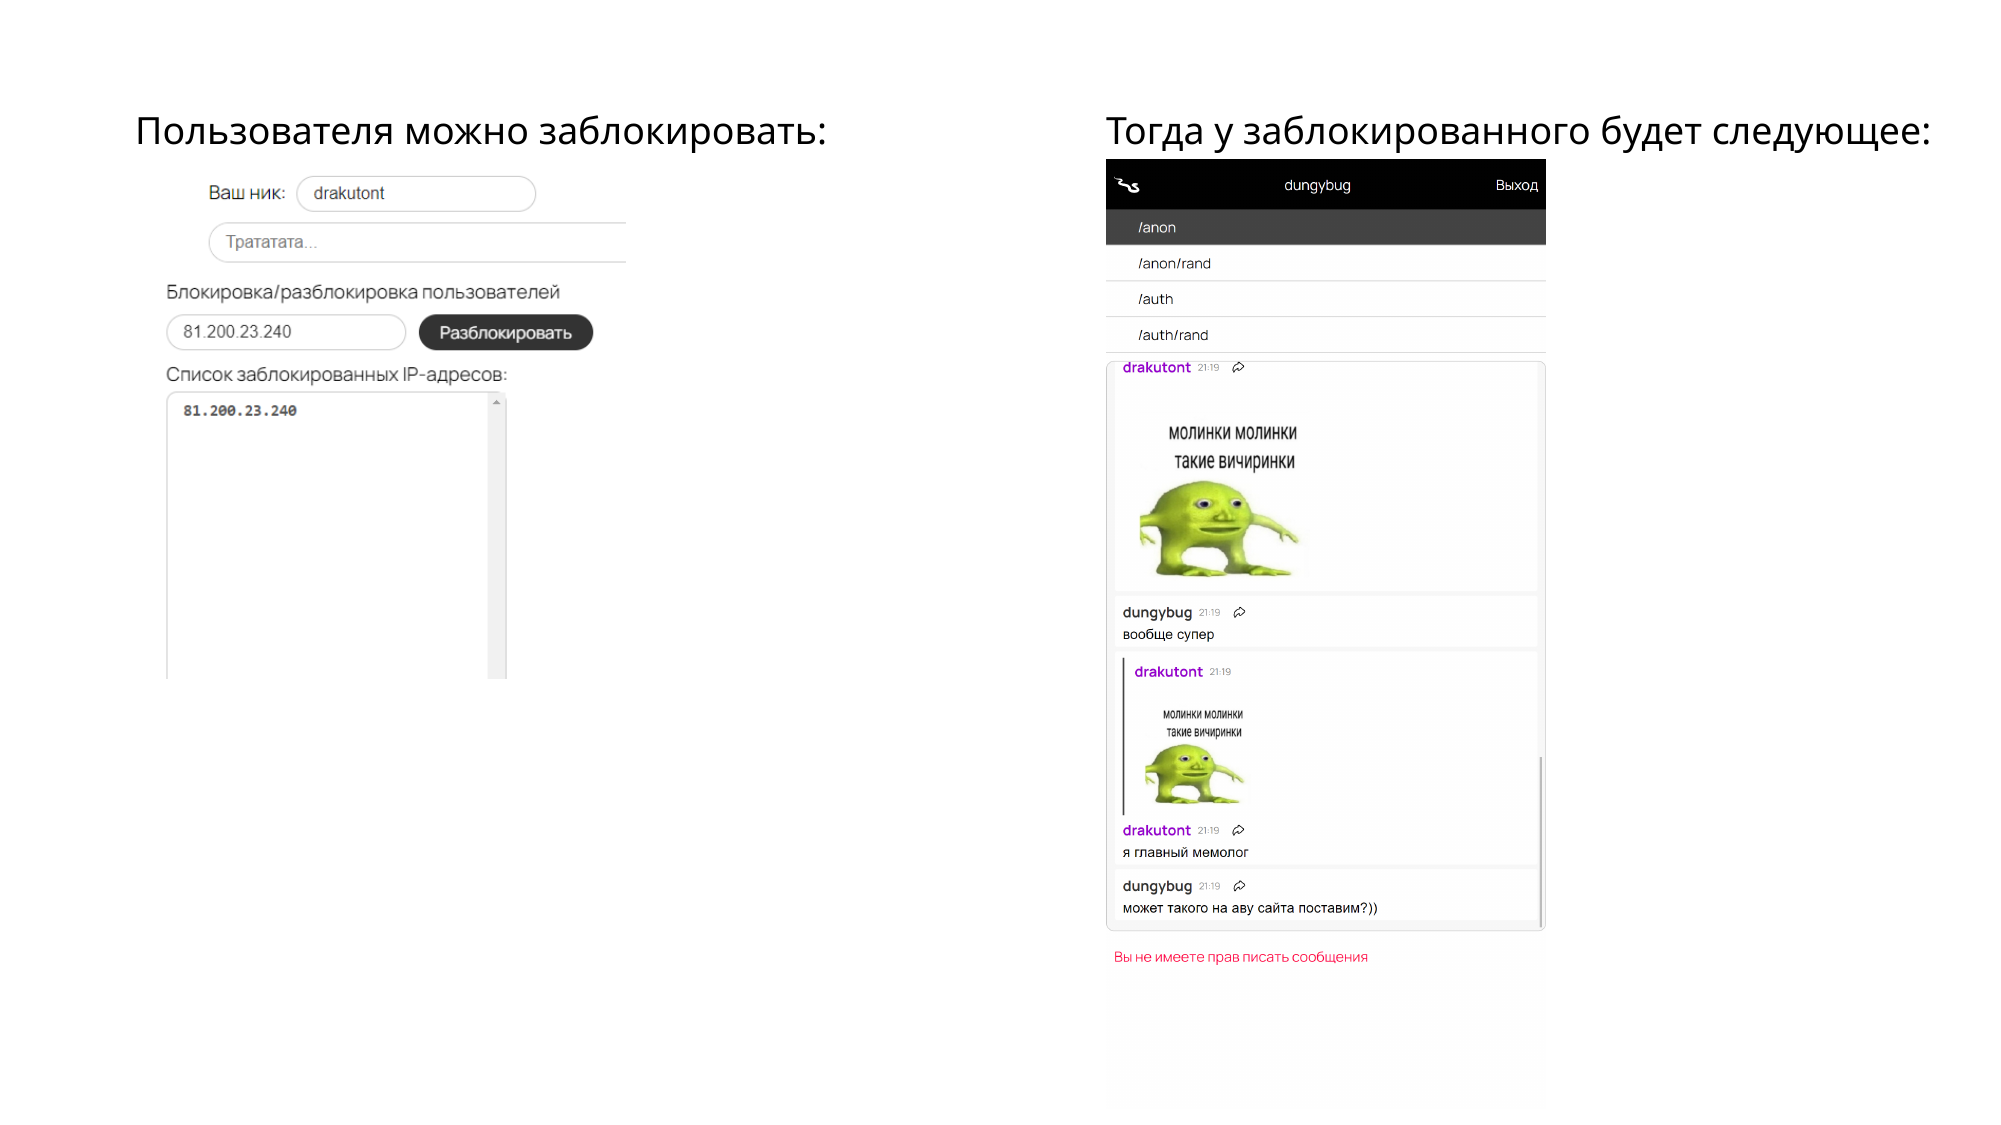

Пользователя можно заблокировать:
Тогда у заблокированного будет следующее: